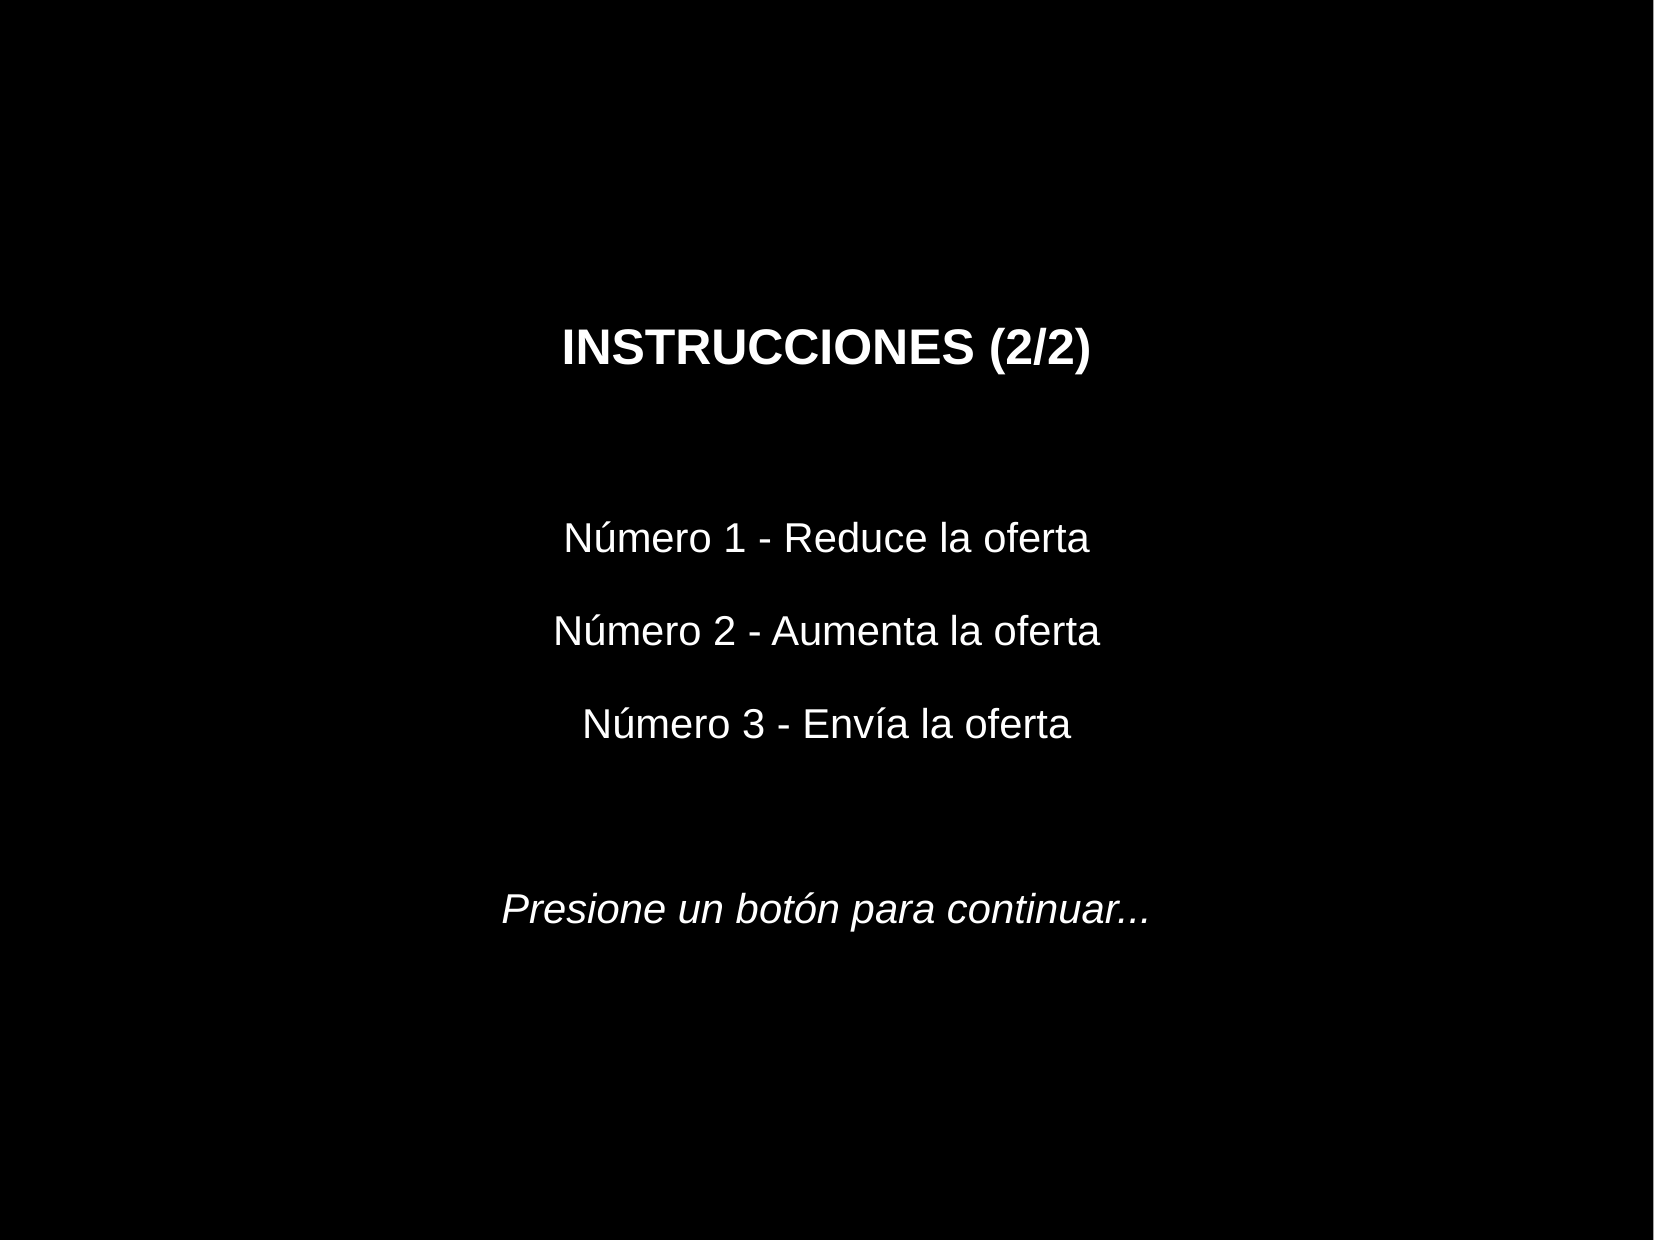

INSTRUCCIONES (2/2)
Número 1 - Reduce la oferta
Número 2 - Aumenta la oferta
Número 3 - Envía la oferta
Presione un botón para continuar...